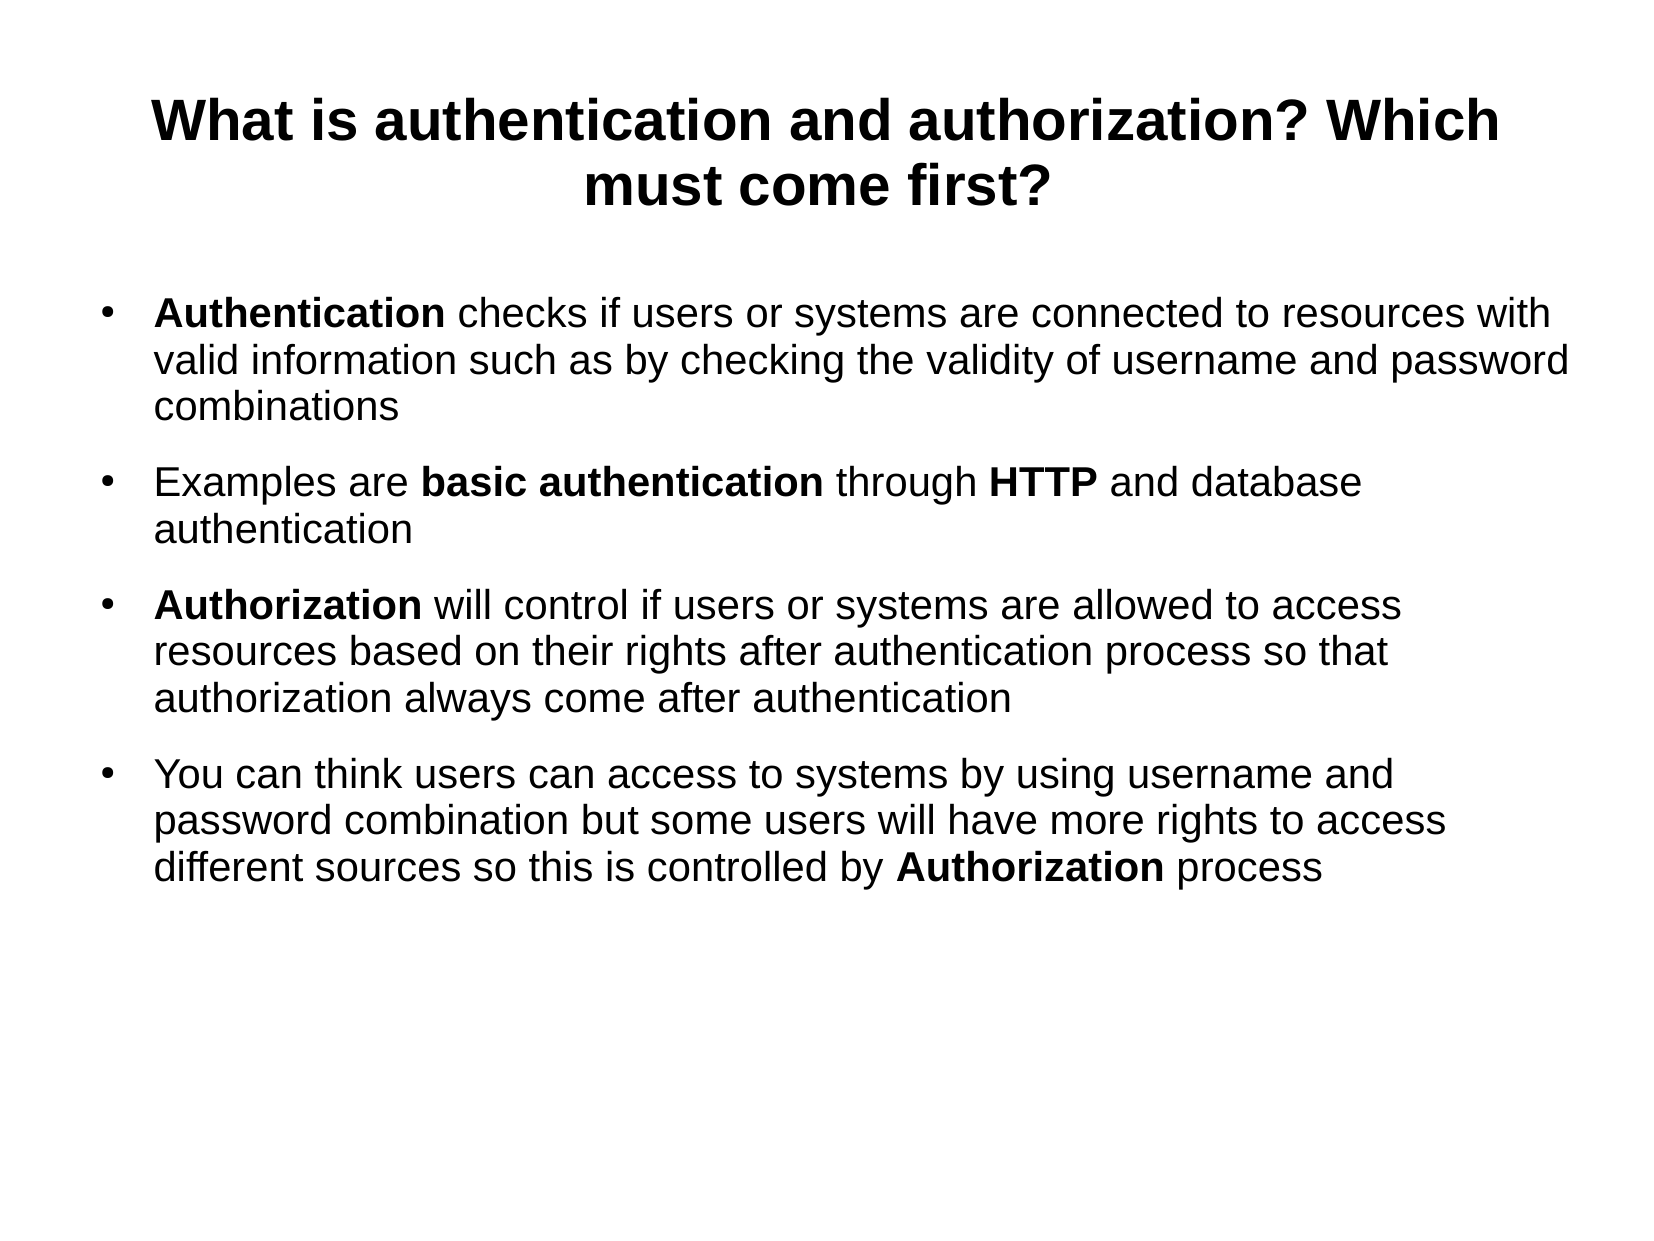

# What is authentication and authorization? Which must come first?
Authentication checks if users or systems are connected to resources with valid information such as by checking the validity of username and password combinations
Examples are basic authentication through HTTP and database authentication
Authorization will control if users or systems are allowed to access resources based on their rights after authentication process so that authorization always come after authentication
You can think users can access to systems by using username and password combination but some users will have more rights to access different sources so this is controlled by Authorization process